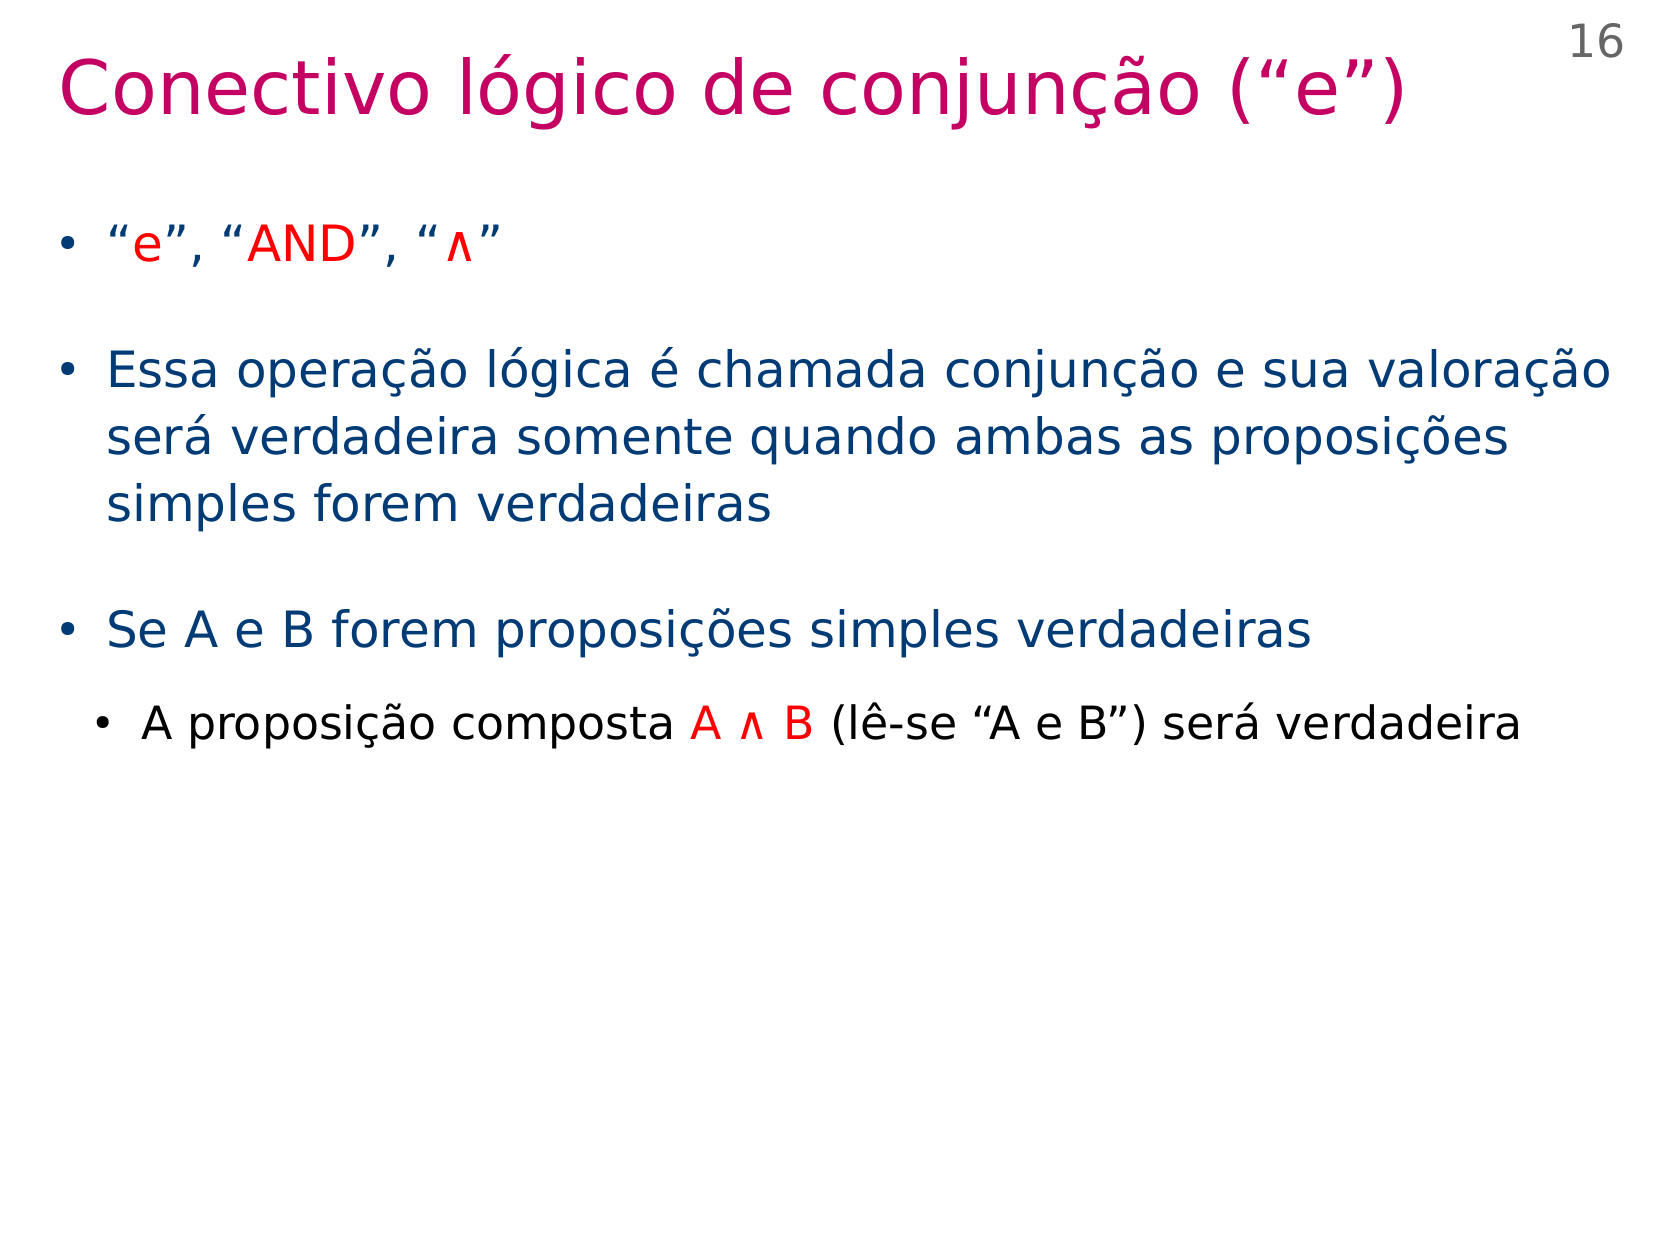

16
# Conectivo lógico de conjunção (“e”)
“e”, “AND”, “∧”
Essa operação lógica é chamada conjunção e sua valoração será verdadeira somente quando ambas as proposições simples forem verdadeiras
Se A e B forem proposições simples verdadeiras
A proposição composta A ∧ B (lê-se “A e B”) será verdadeira